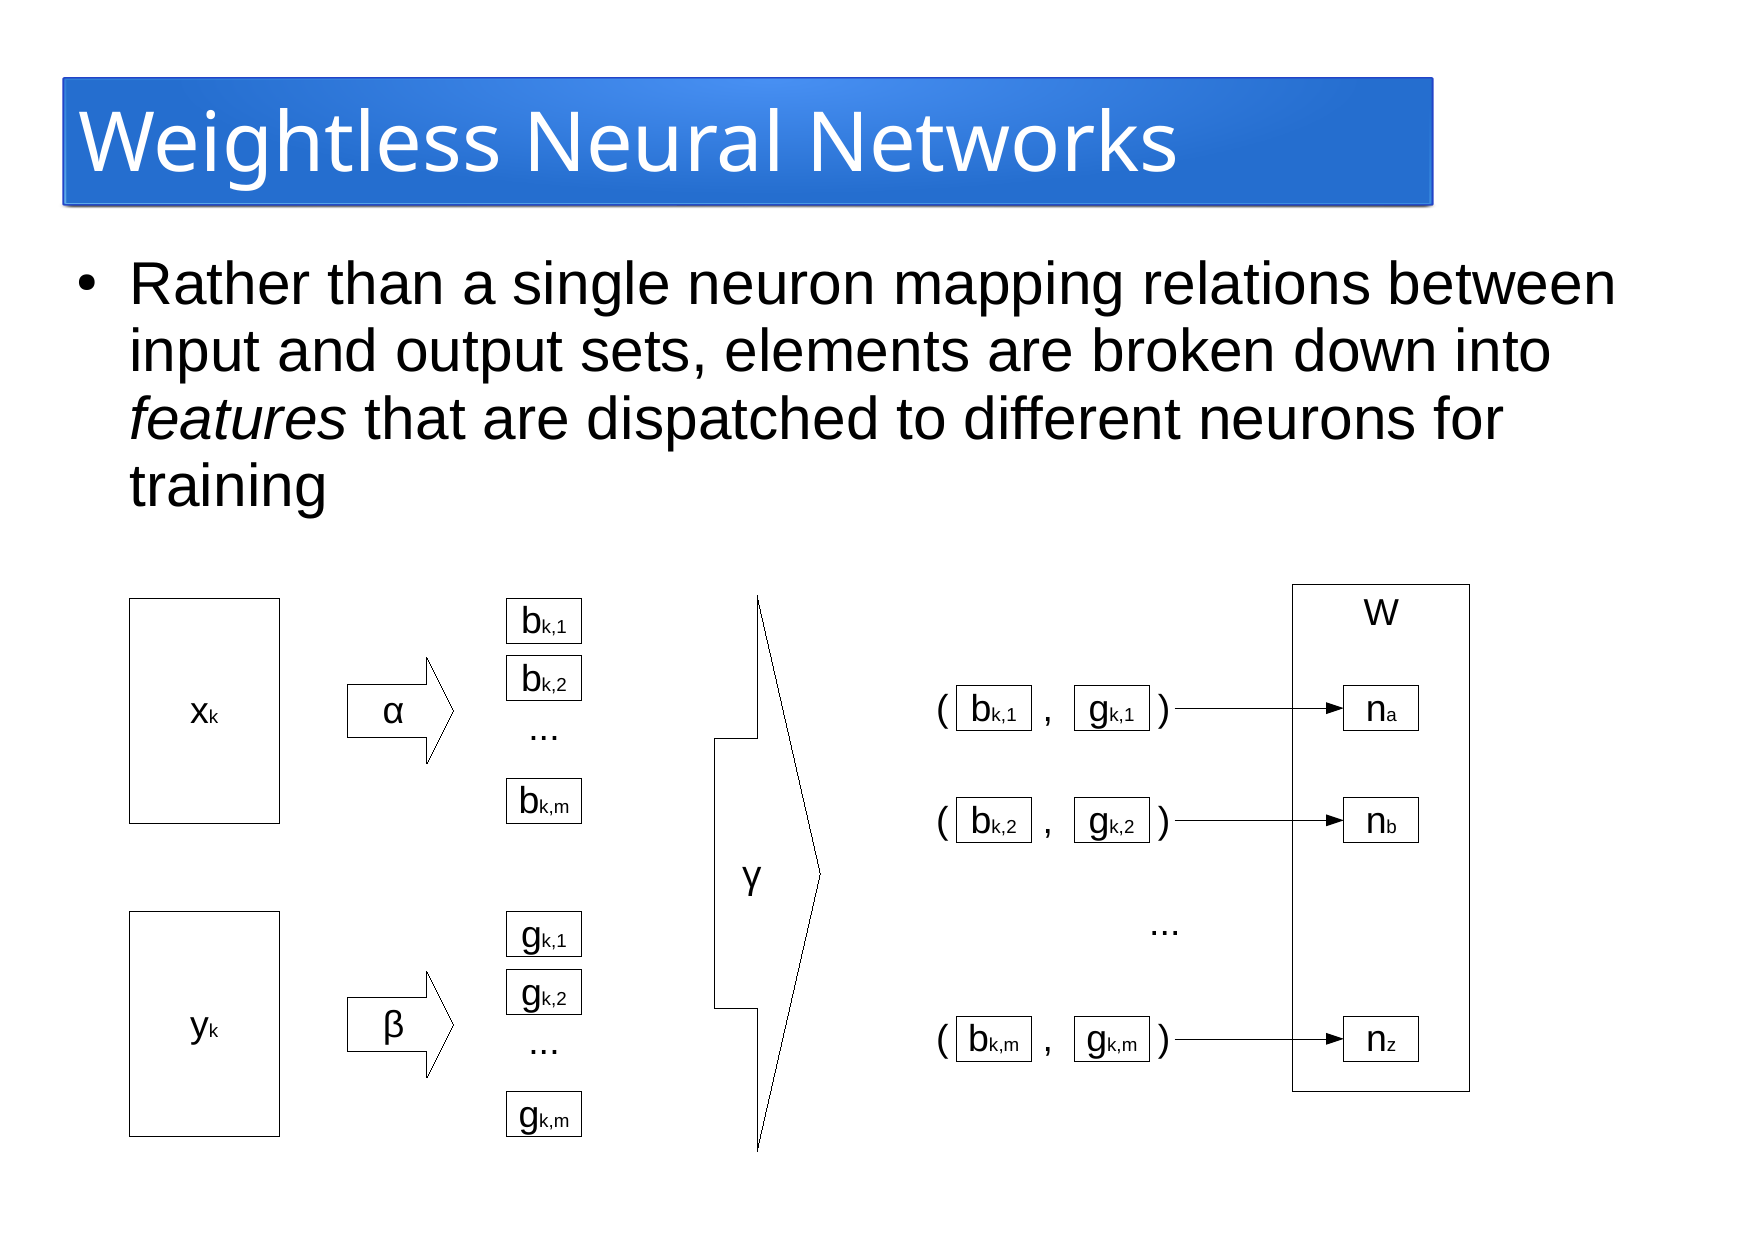

# Weightless Neural Networks
Rather than a single neuron mapping relations between input and output sets, elements are broken down into features that are dispatched to different neurons for training
W
γ
( , )
bk,1
gk,1
na
( , )
bk,2
gk,2
nb
...
( , )
bk,m
gk,m
nz
xk
yk
bk,1
bk,2
α
...
bk,m
gk,1
gk,2
β
...
gk,m